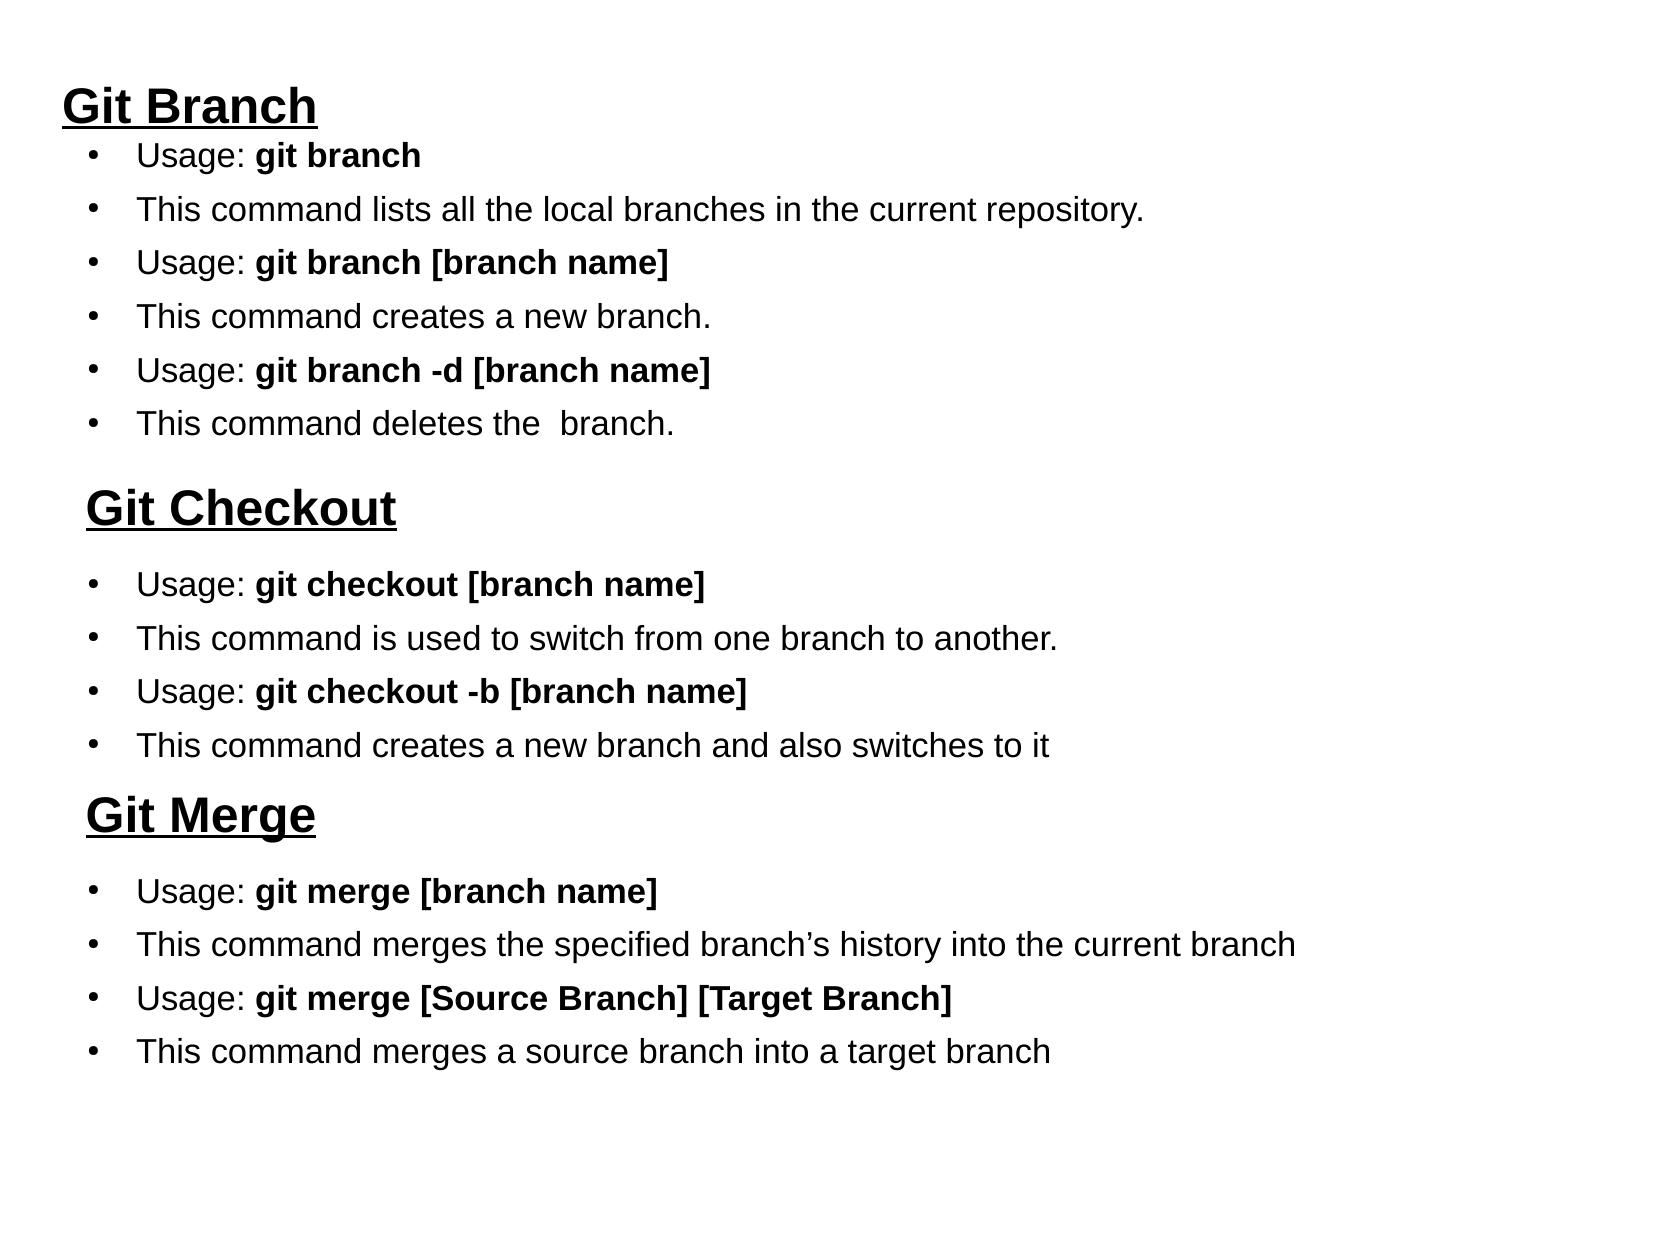

Git Branch
# Usage: git branch
This command lists all the local branches in the current repository.
Usage: git branch [branch name]
This command creates a new branch.
Usage: git branch -d [branch name]
This command deletes the branch.
Usage: git checkout [branch name]
This command is used to switch from one branch to another.
Usage: git checkout -b [branch name]
This command creates a new branch and also switches to it
Usage: git merge [branch name]
This command merges the specified branch’s history into the current branch
Usage: git merge [Source Branch] [Target Branch]
This command merges a source branch into a target branch
Git Checkout
Git Merge